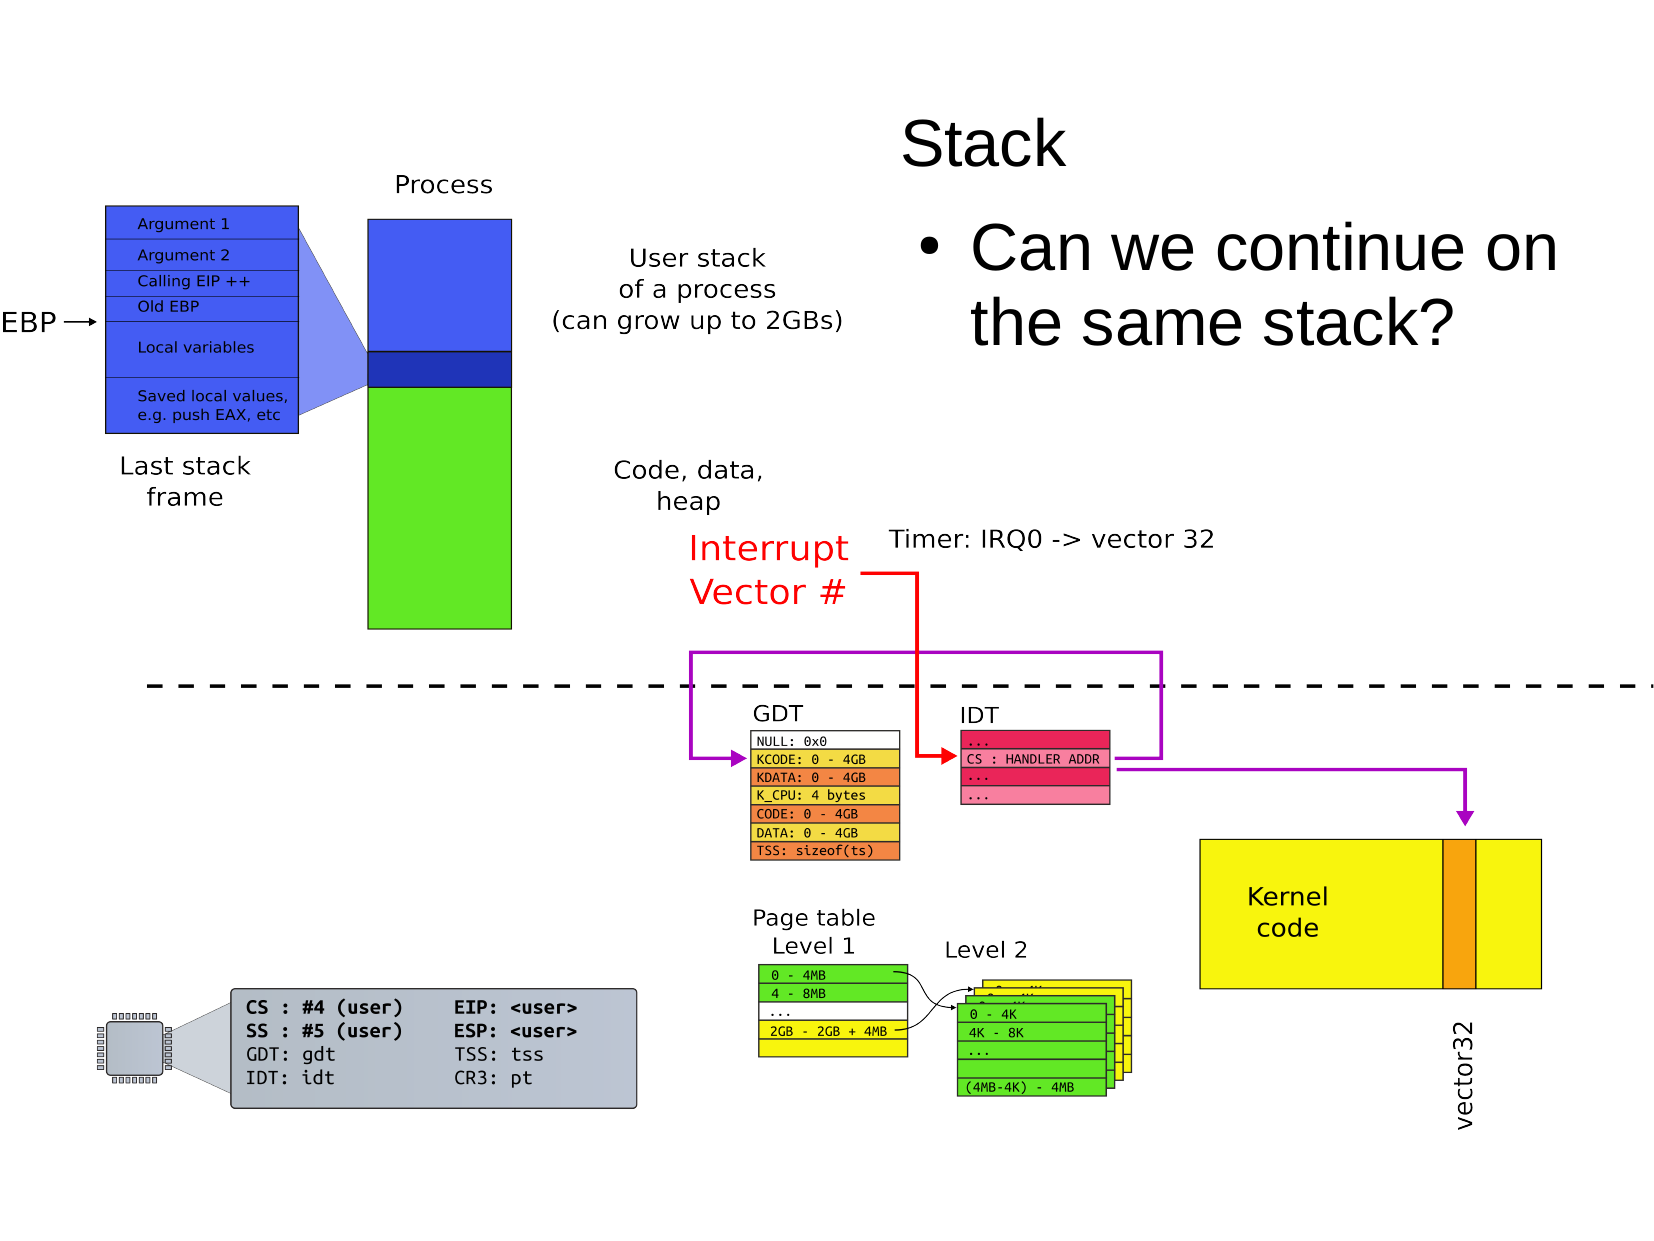

# Stack
Can we continue on the same stack?